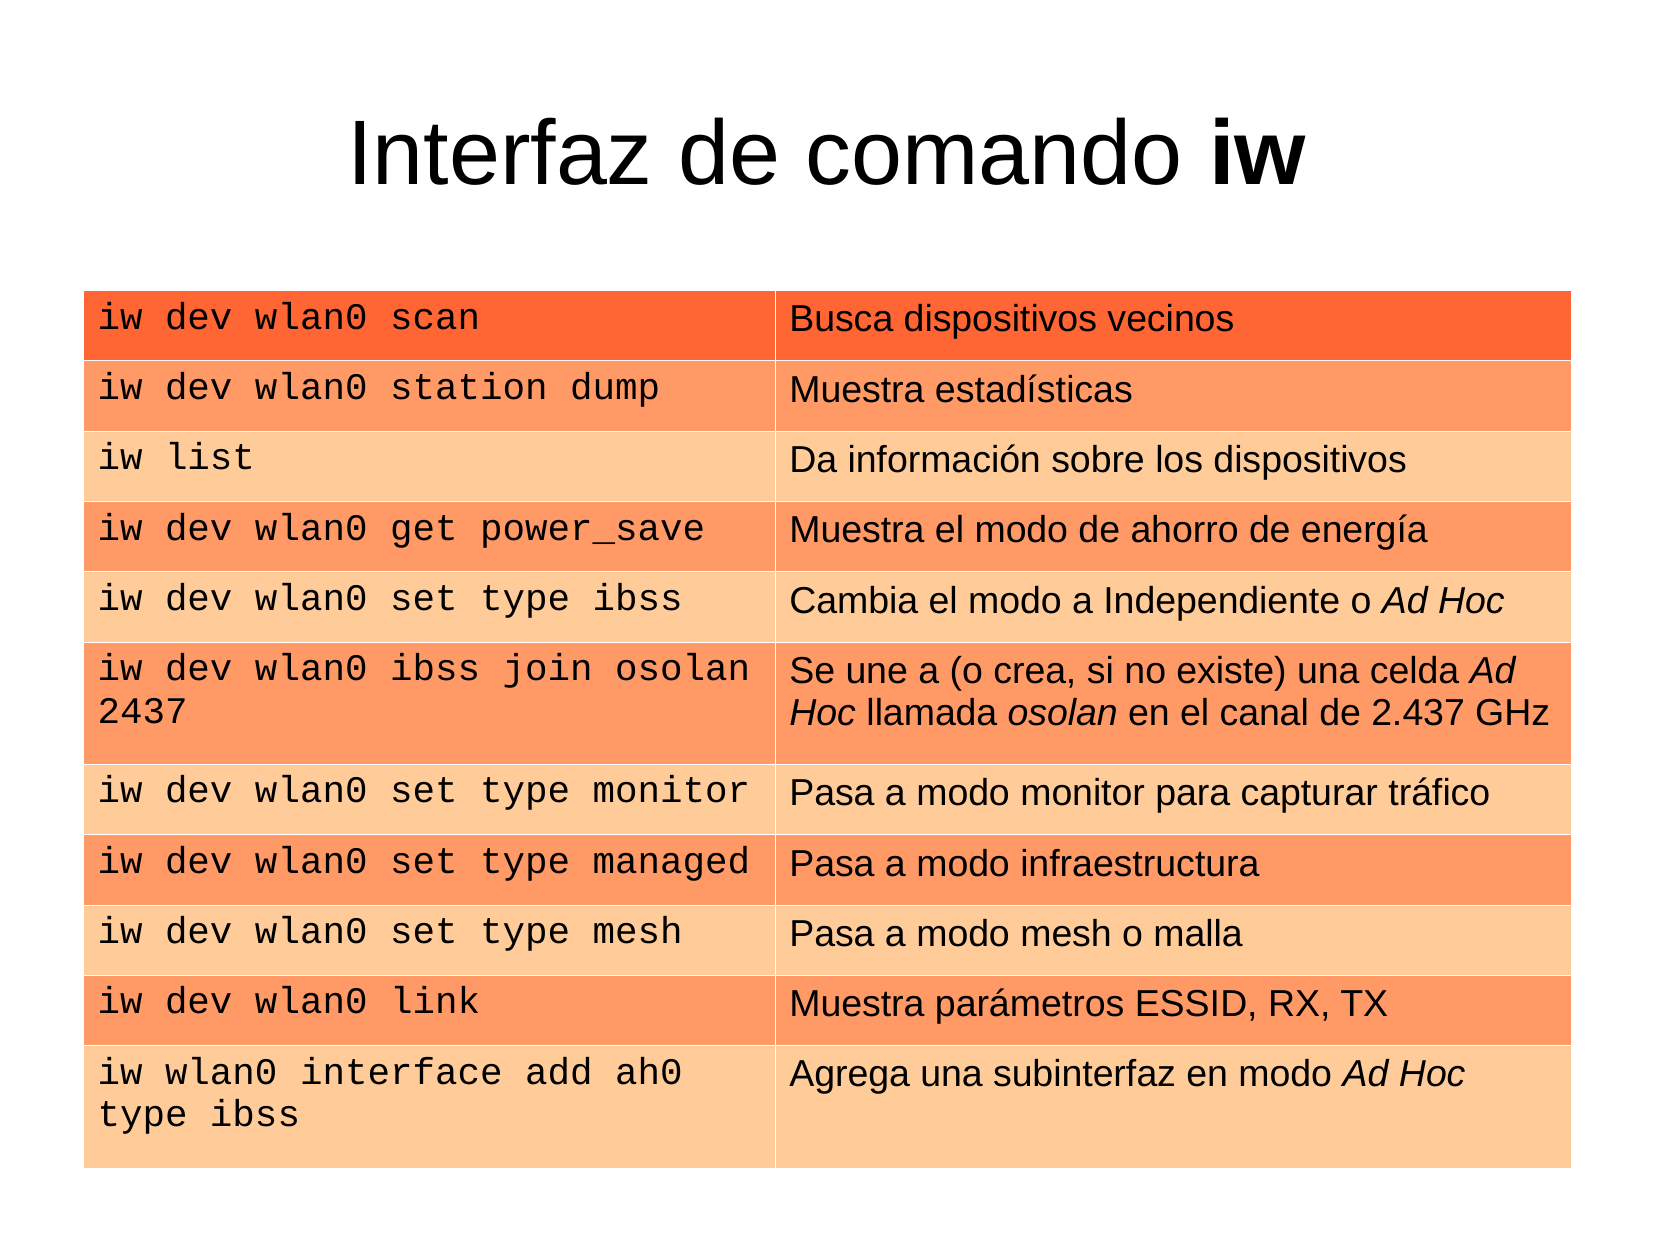

# Interfaz de comando iw
| iw dev wlan0 scan | Busca dispositivos vecinos |
| --- | --- |
| iw dev wlan0 station dump | Muestra estadísticas |
| iw list | Da información sobre los dispositivos |
| iw dev wlan0 get power\_save | Muestra el modo de ahorro de energía |
| iw dev wlan0 set type ibss | Cambia el modo a Independiente o Ad Hoc |
| iw dev wlan0 ibss join osolan 2437 | Se une a (o crea, si no existe) una celda Ad Hoc llamada osolan en el canal de 2.437 GHz |
| iw dev wlan0 set type monitor | Pasa a modo monitor para capturar tráfico |
| iw dev wlan0 set type managed | Pasa a modo infraestructura |
| iw dev wlan0 set type mesh | Pasa a modo mesh o malla |
| iw dev wlan0 link | Muestra parámetros ESSID, RX, TX |
| iw wlan0 interface add ah0 type ibss | Agrega una subinterfaz en modo Ad Hoc |